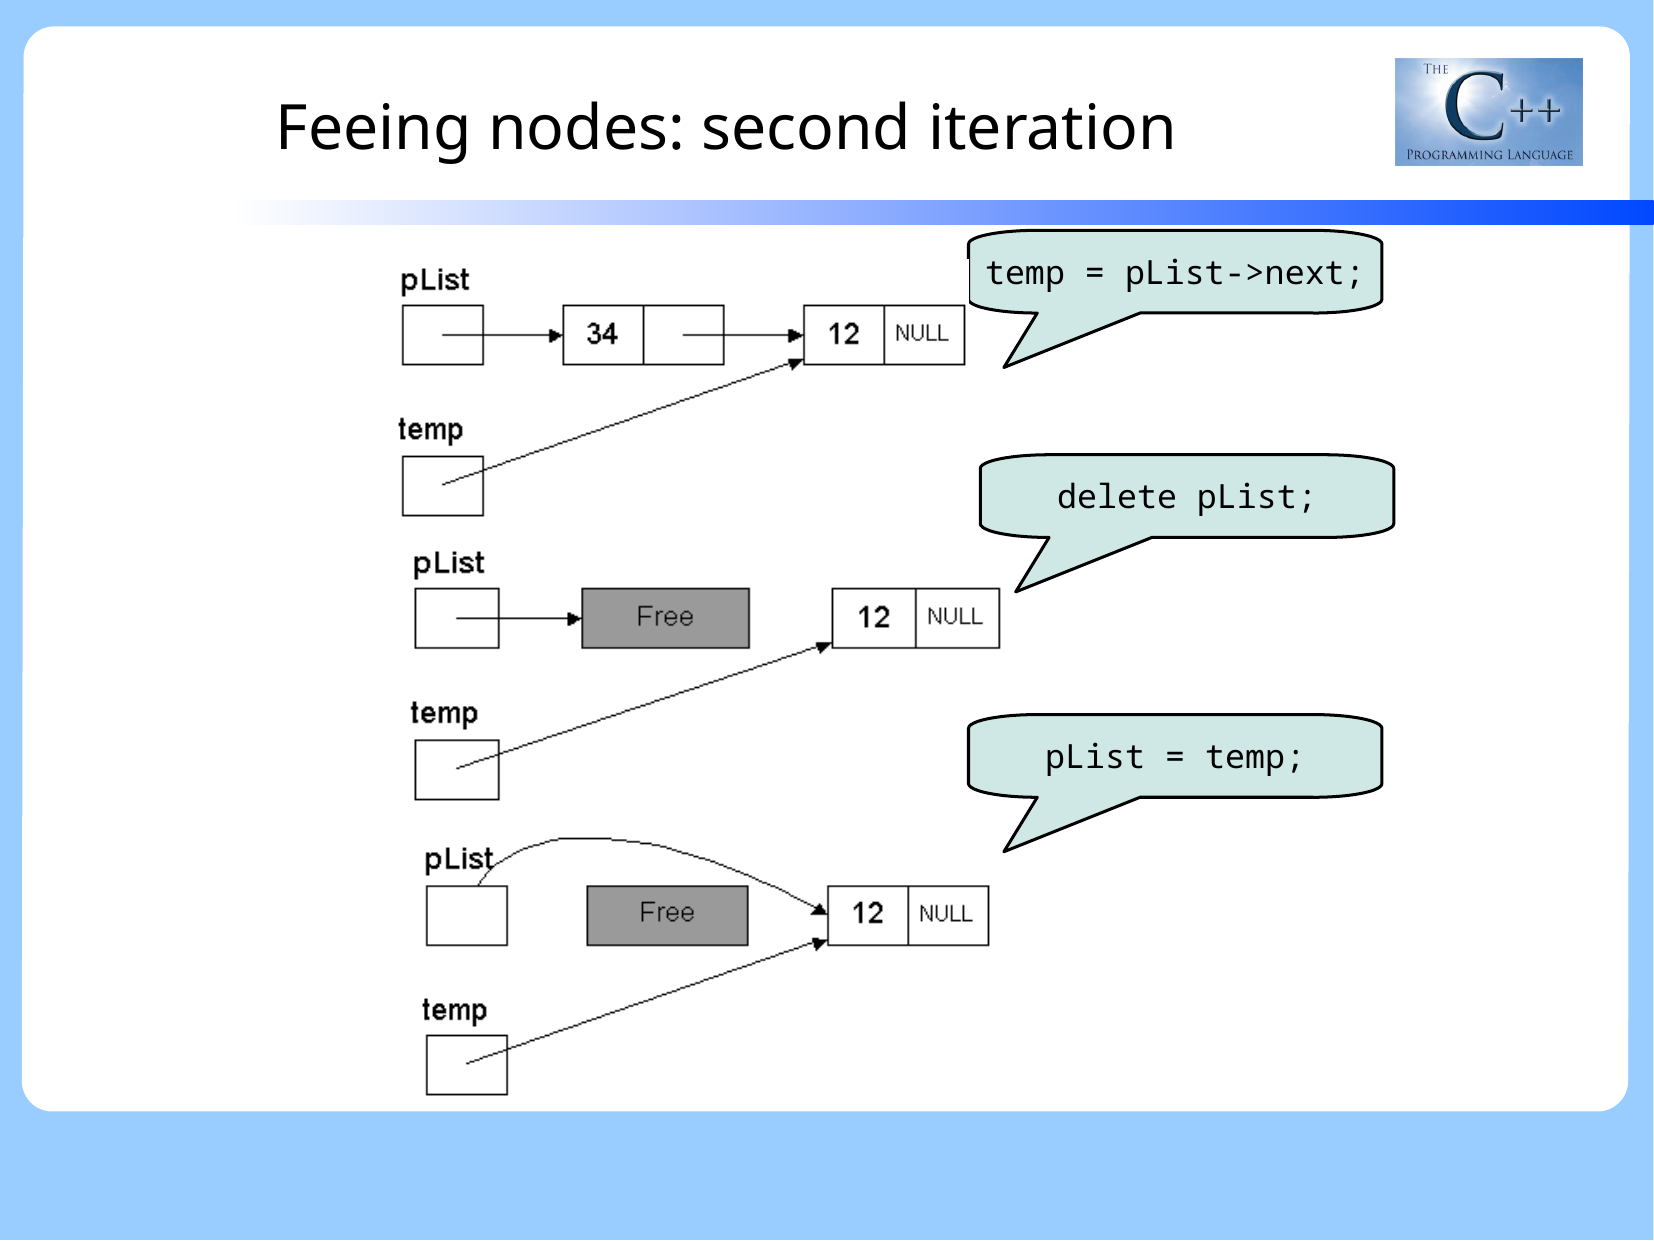

# Feeing nodes: second iteration
temp = pList->next;
delete pList;
pList = temp;